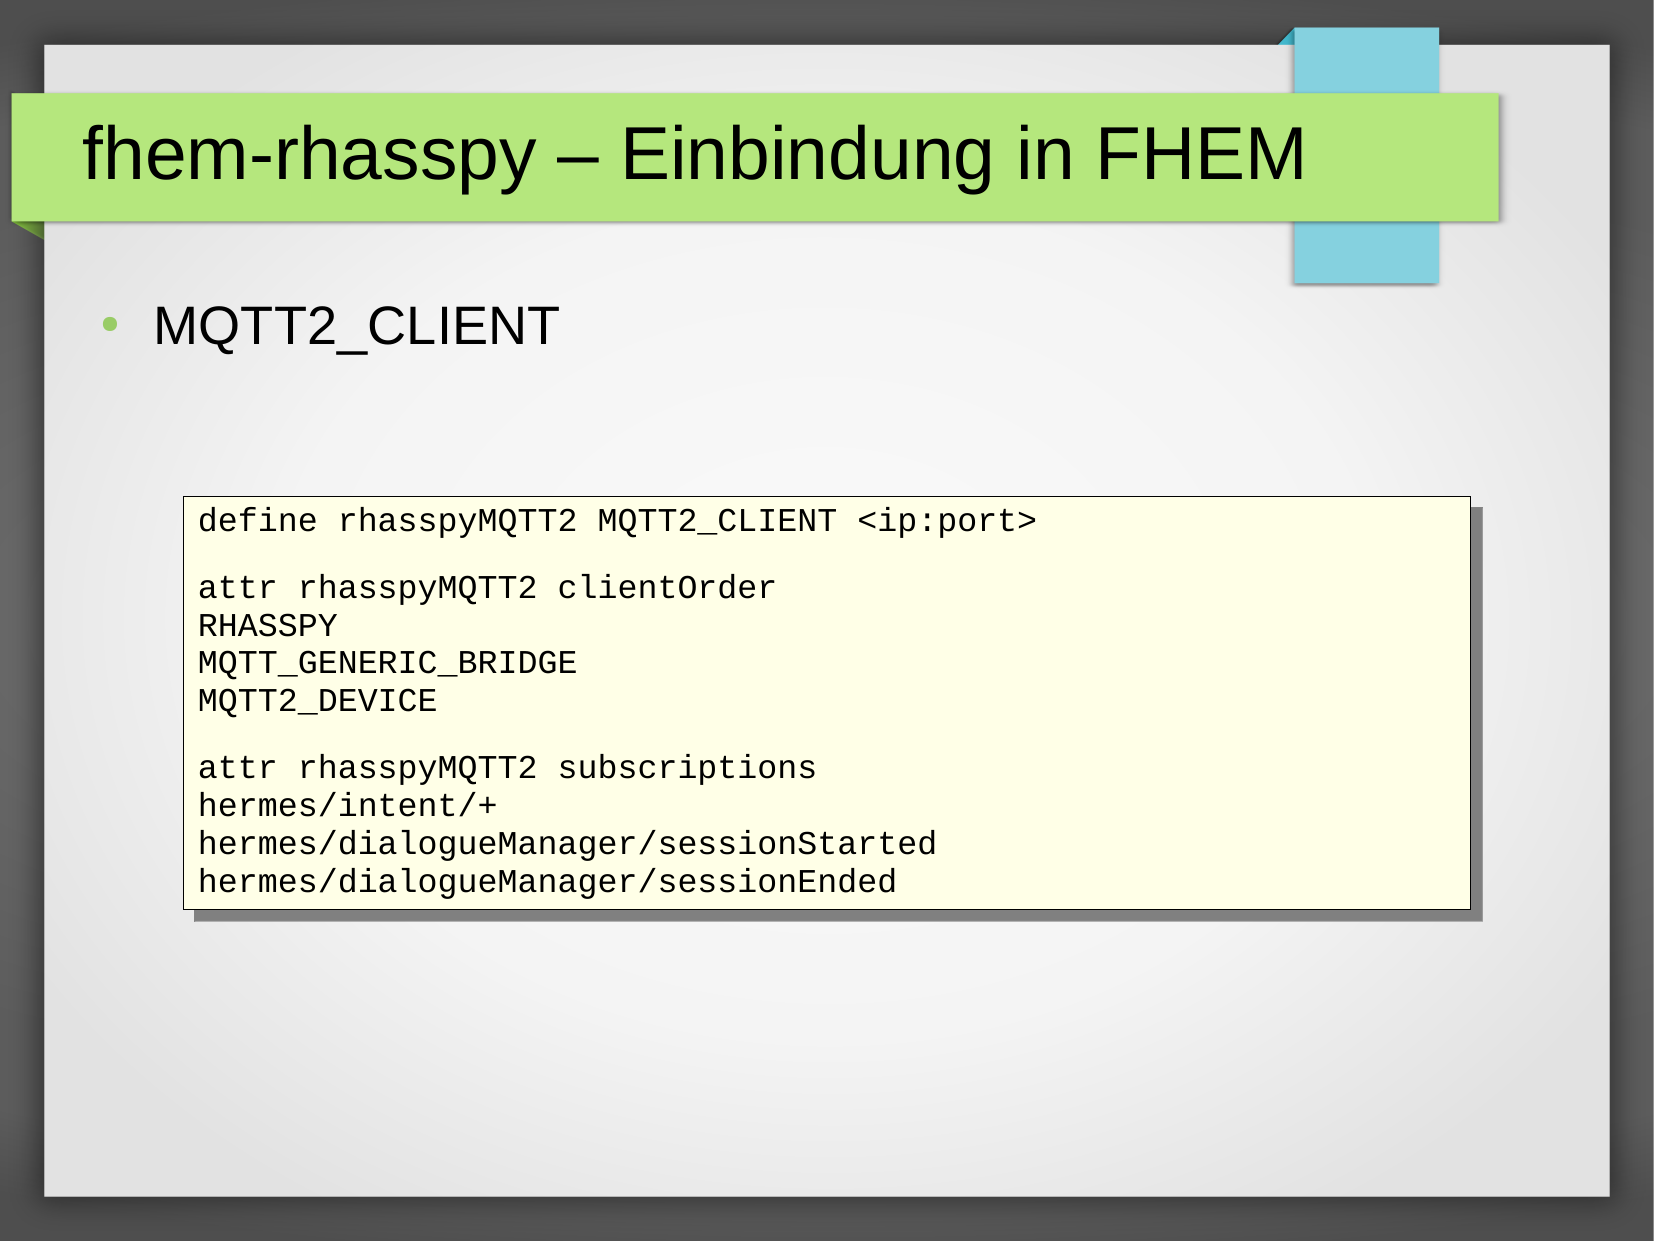

# fhem-rhasspy – Einbindung in FHEM
MQTT2_CLIENT
define rhasspyMQTT2 MQTT2_CLIENT <ip:port>
attr rhasspyMQTT2 clientOrder
RHASSPY
MQTT_GENERIC_BRIDGE
MQTT2_DEVICE
attr rhasspyMQTT2 subscriptions
hermes/intent/+
hermes/dialogueManager/sessionStarted hermes/dialogueManager/sessionEnded